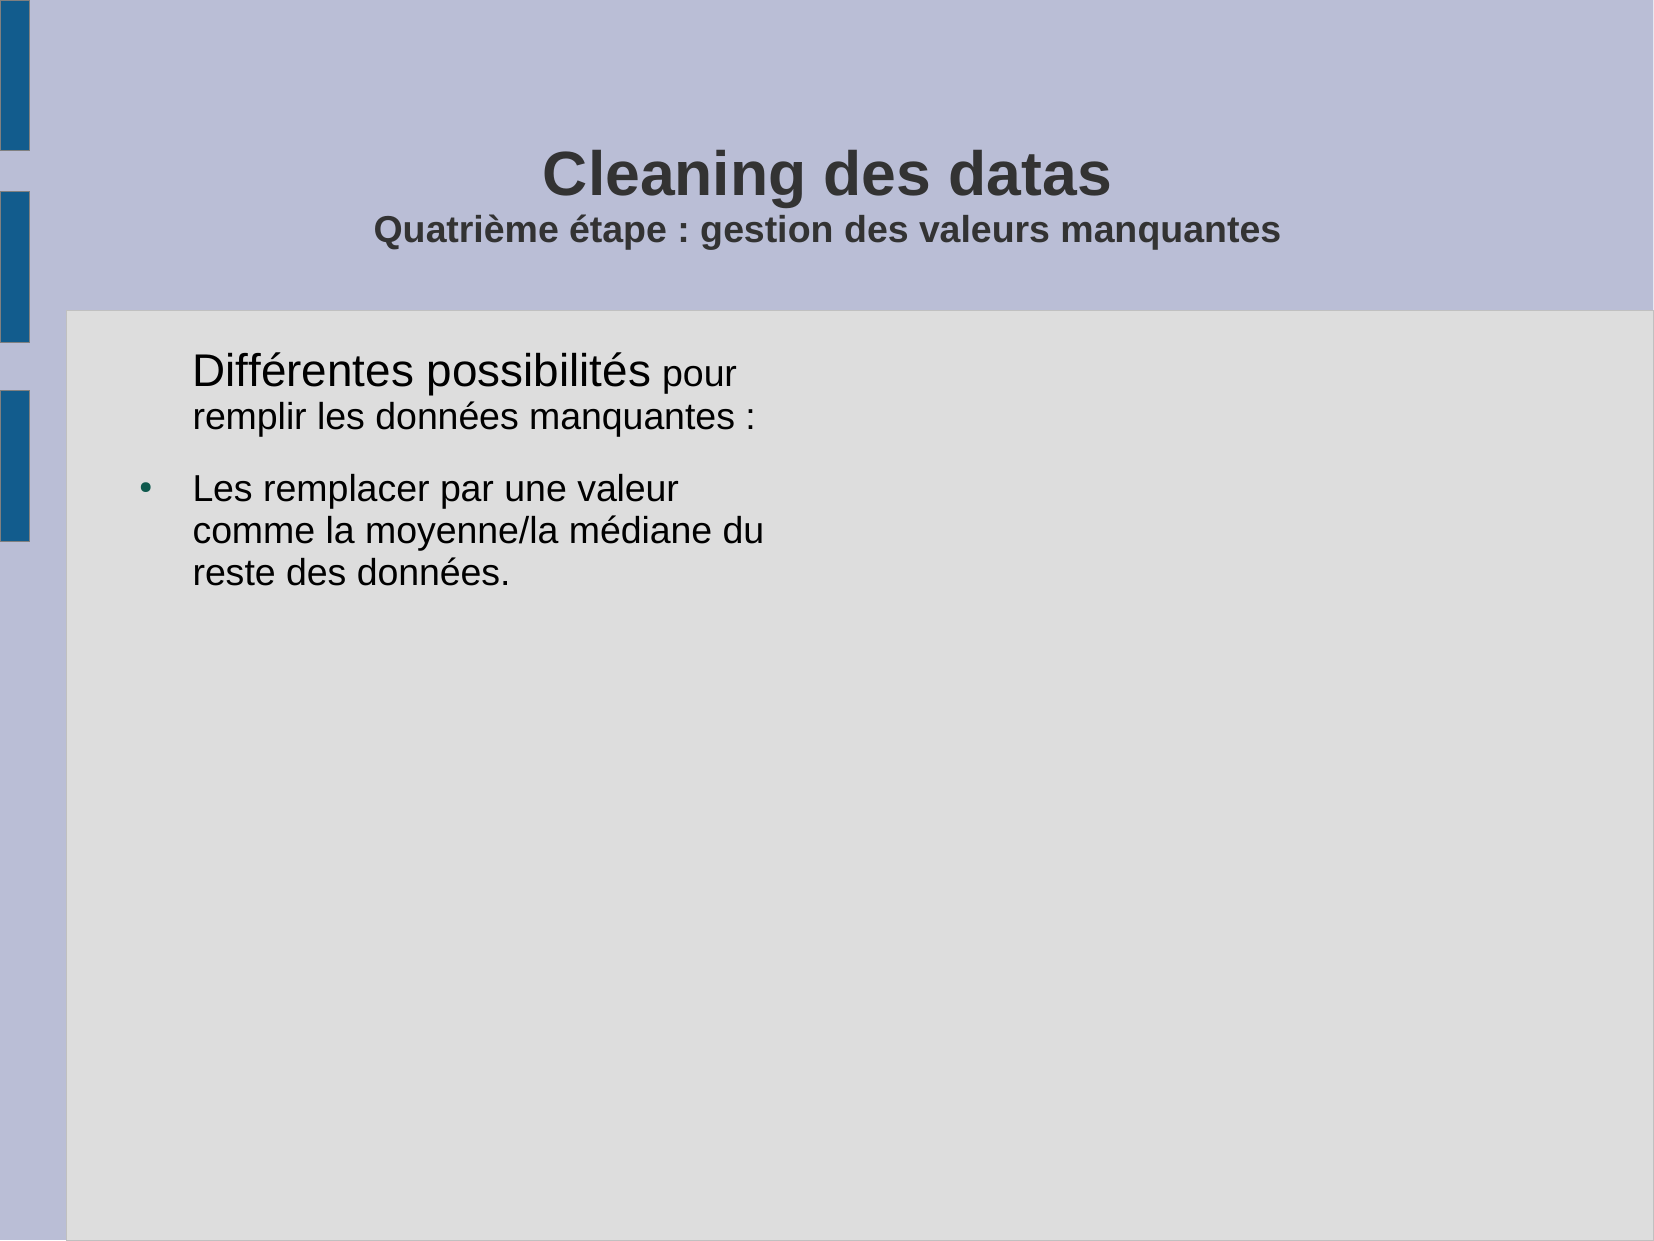

# Cleaning des datas Quatrième étape : gestion des valeurs manquantes
Différentes possibilités pour remplir les données manquantes :
Les remplacer par une valeur comme la moyenne/la médiane du reste des données.